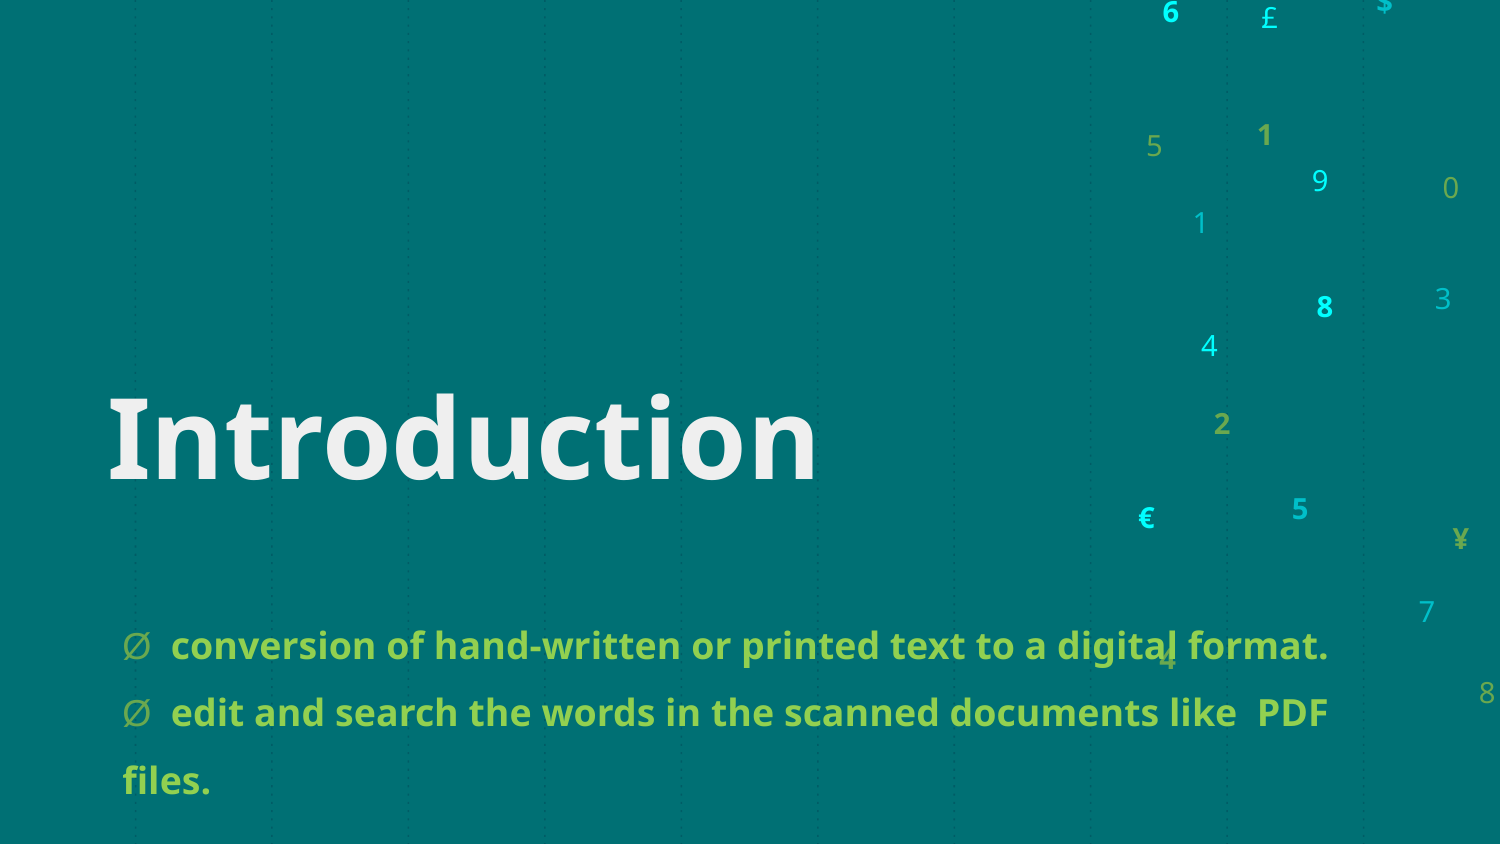

# Introduction
Ø conversion of hand-written or printed text to a digital format.
Ø edit and search the words in the scanned documents like PDF files.